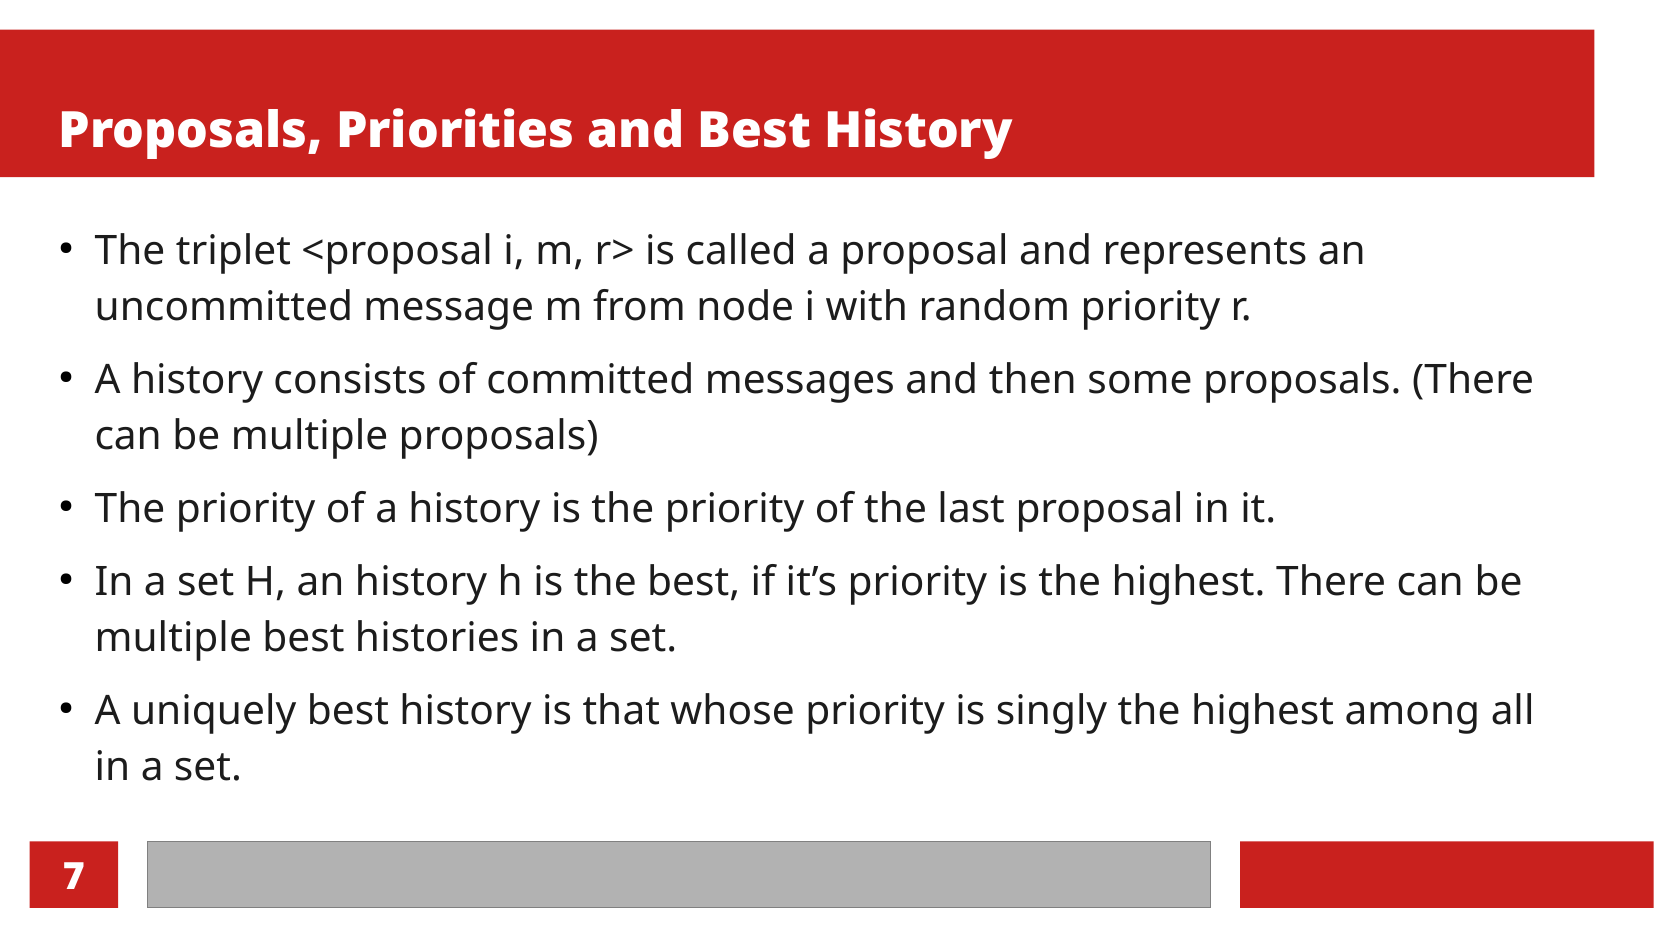

# Proposals, Priorities and Best History
The triplet <proposal i, m, r> is called a proposal and represents an uncommitted message m from node i with random priority r.
A history consists of committed messages and then some proposals. (There can be multiple proposals)
The priority of a history is the priority of the last proposal in it.
In a set H, an history h is the best, if it’s priority is the highest. There can be multiple best histories in a set.
A uniquely best history is that whose priority is singly the highest among all in a set.
7